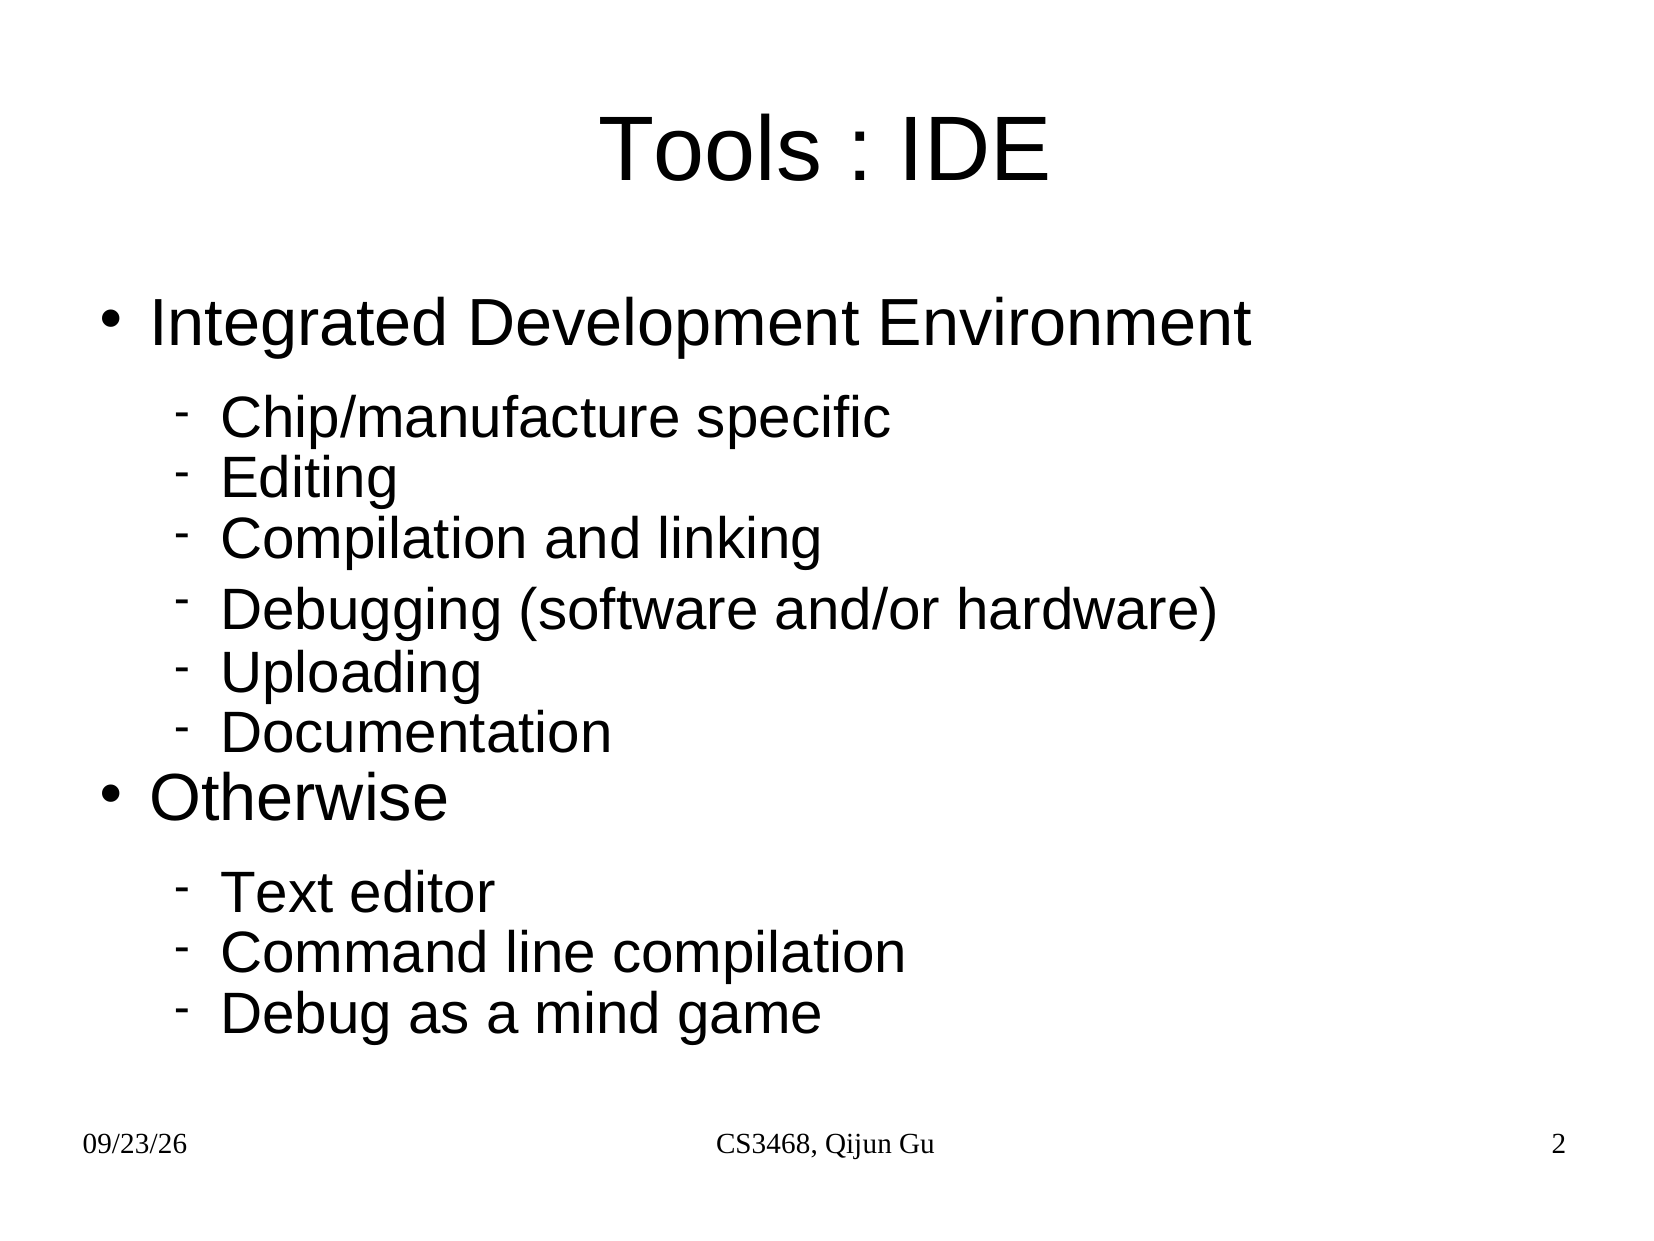

# Tools : IDE
Integrated Development Environment
Chip/manufacture specific
Editing
Compilation and linking
Debugging (software and/or hardware)‏
Uploading
Documentation
Otherwise
Text editor
Command line compilation
Debug as a mind game
CS3468, Qijun Gu
2